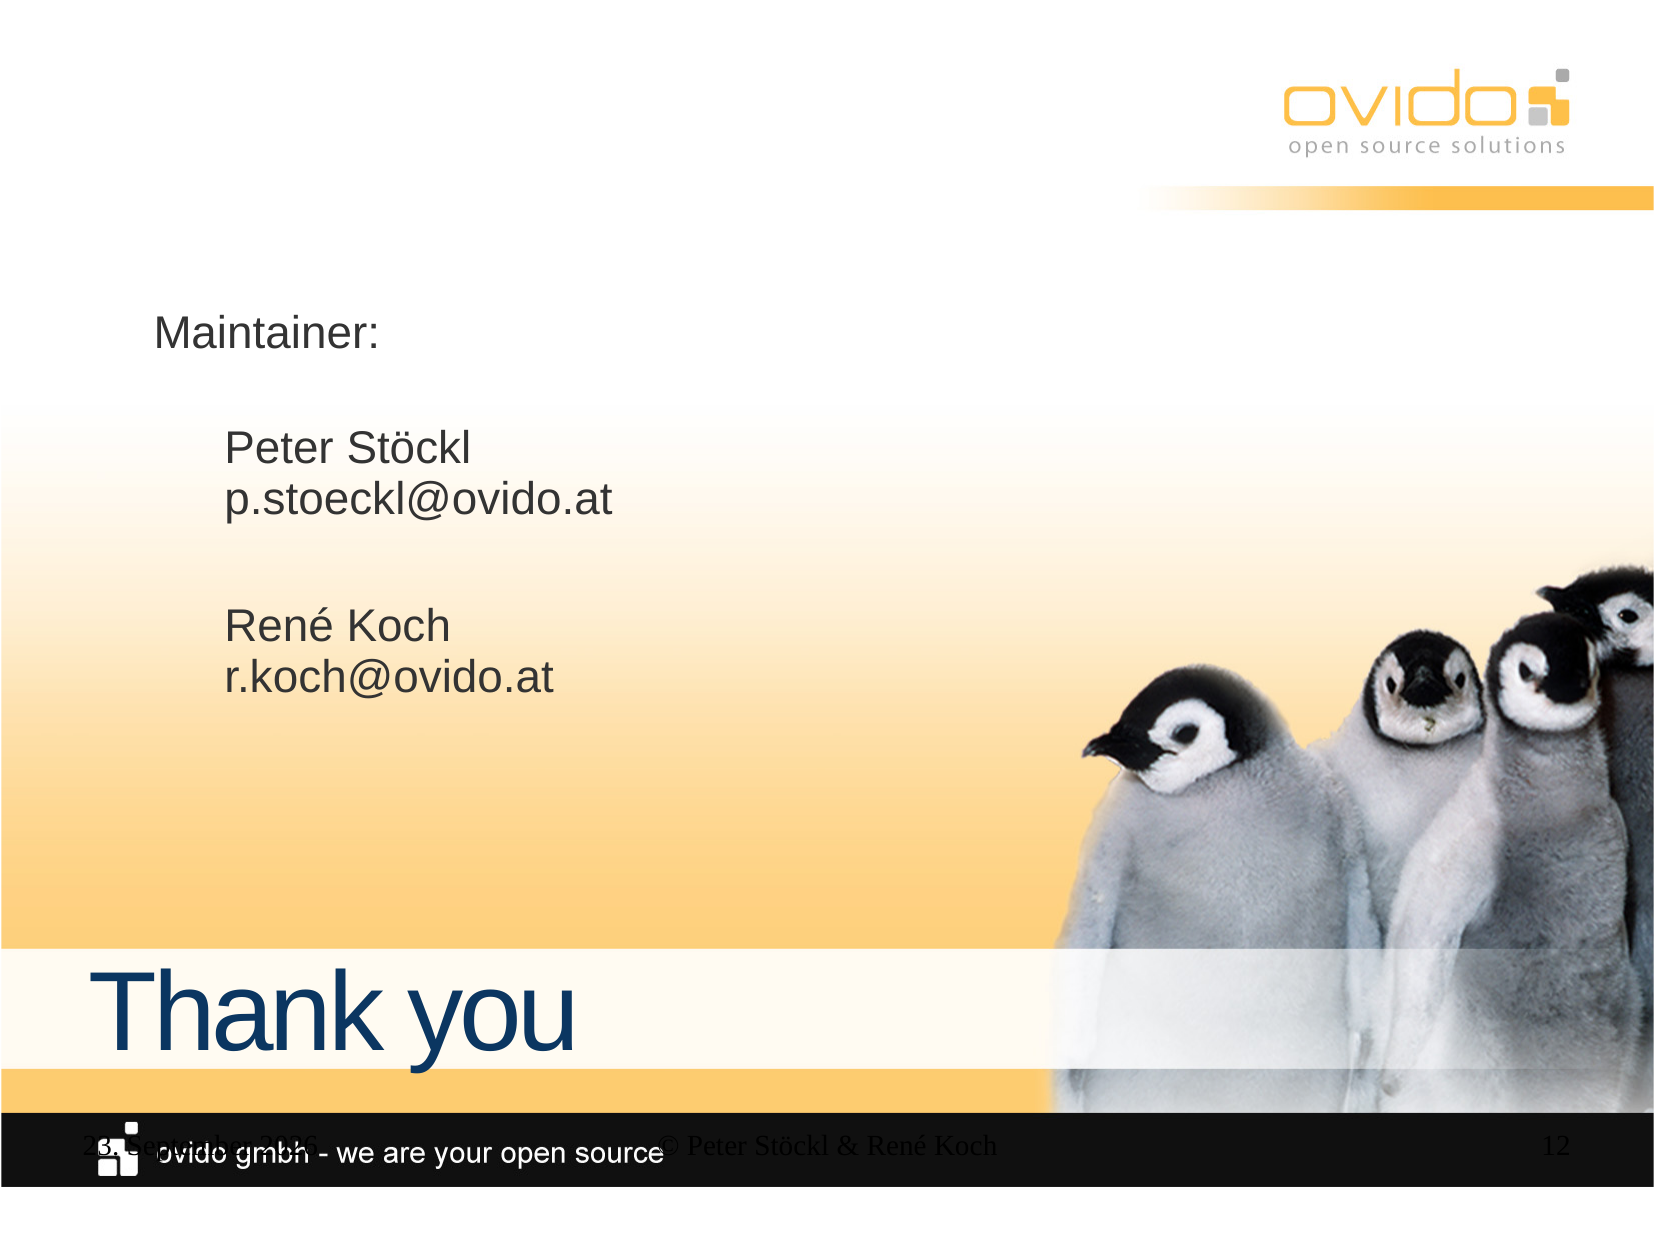

Maintainer:
Peter Stöckl
p.stoeckl@ovido.at
René Koch
r.koch@ovido.at
# Thank you
© Peter Stöckl & René Koch
12